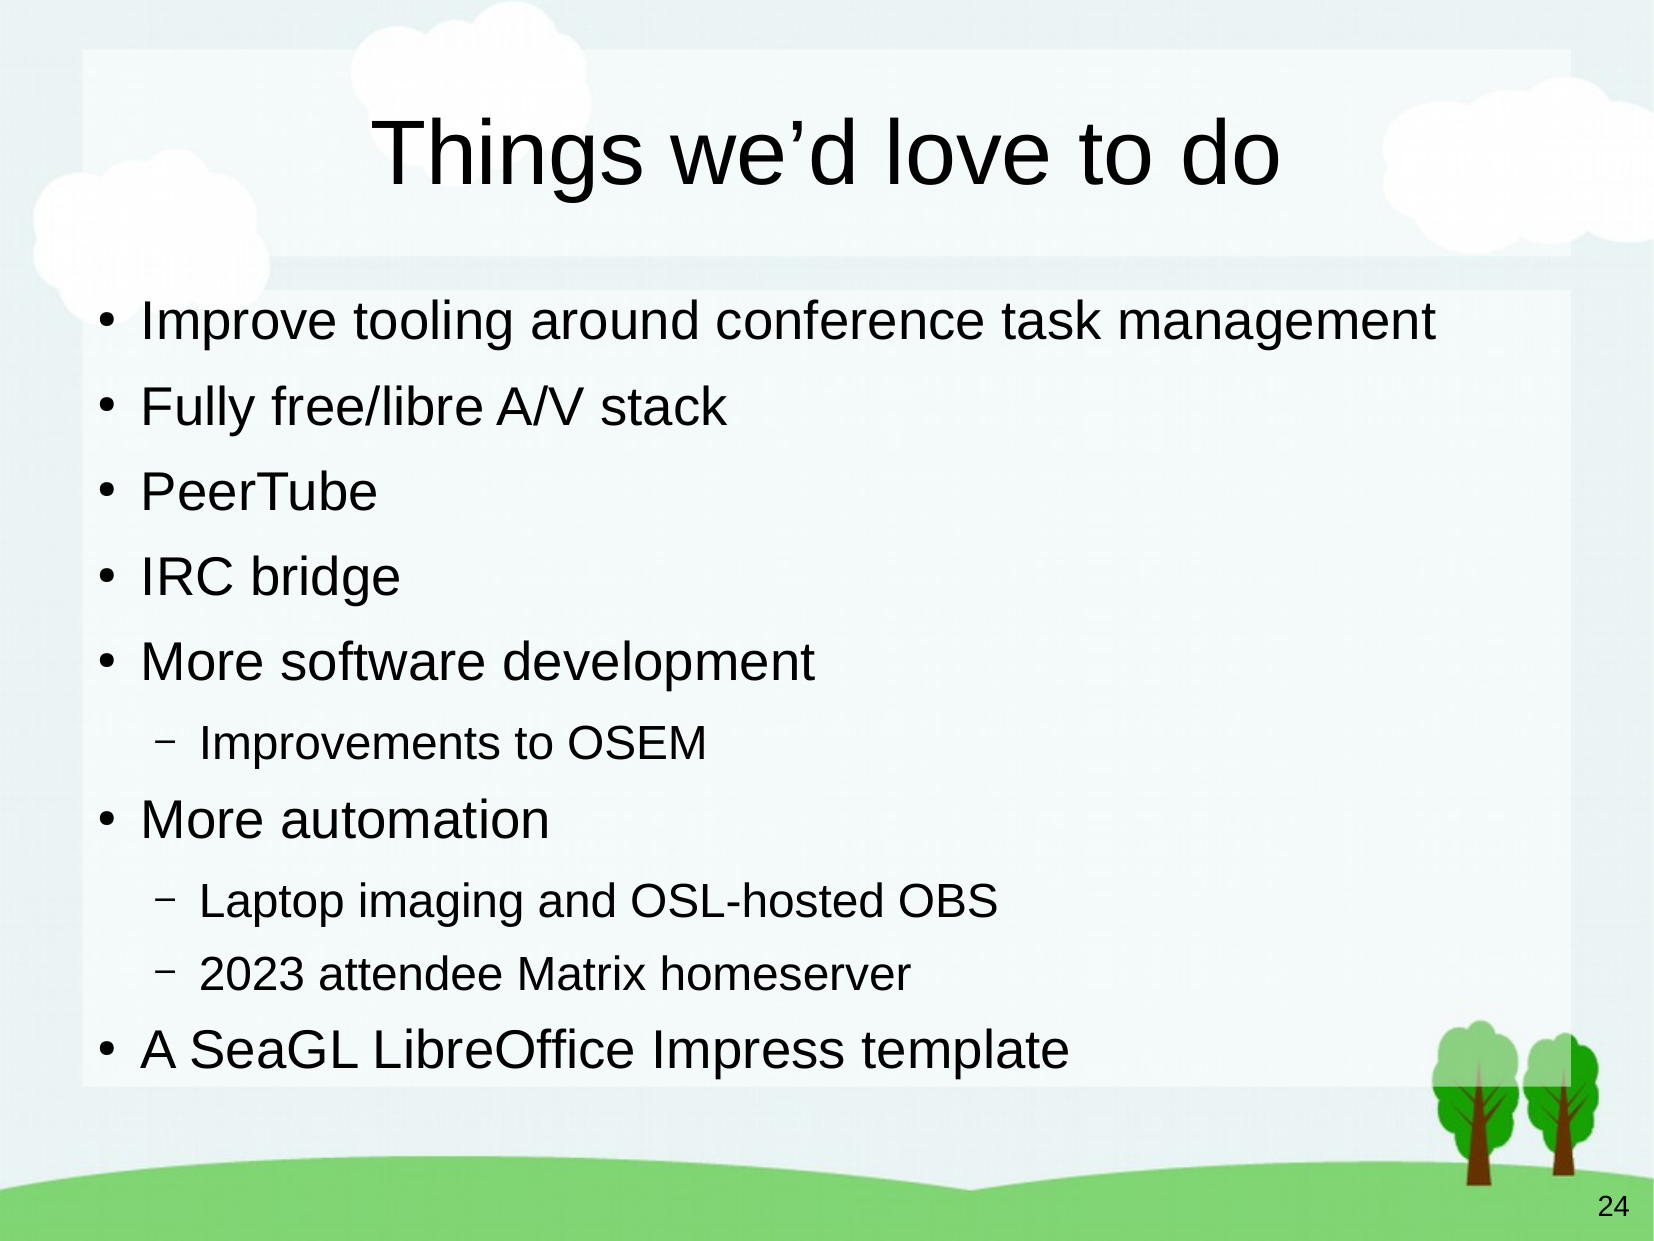

# Things we’d love to do
Improve tooling around conference task management
Fully free/libre A/V stack
PeerTube
IRC bridge
More software development
Improvements to OSEM
More automation
Laptop imaging and OSL-hosted OBS
2023 attendee Matrix homeserver
A SeaGL LibreOffice Impress template
24